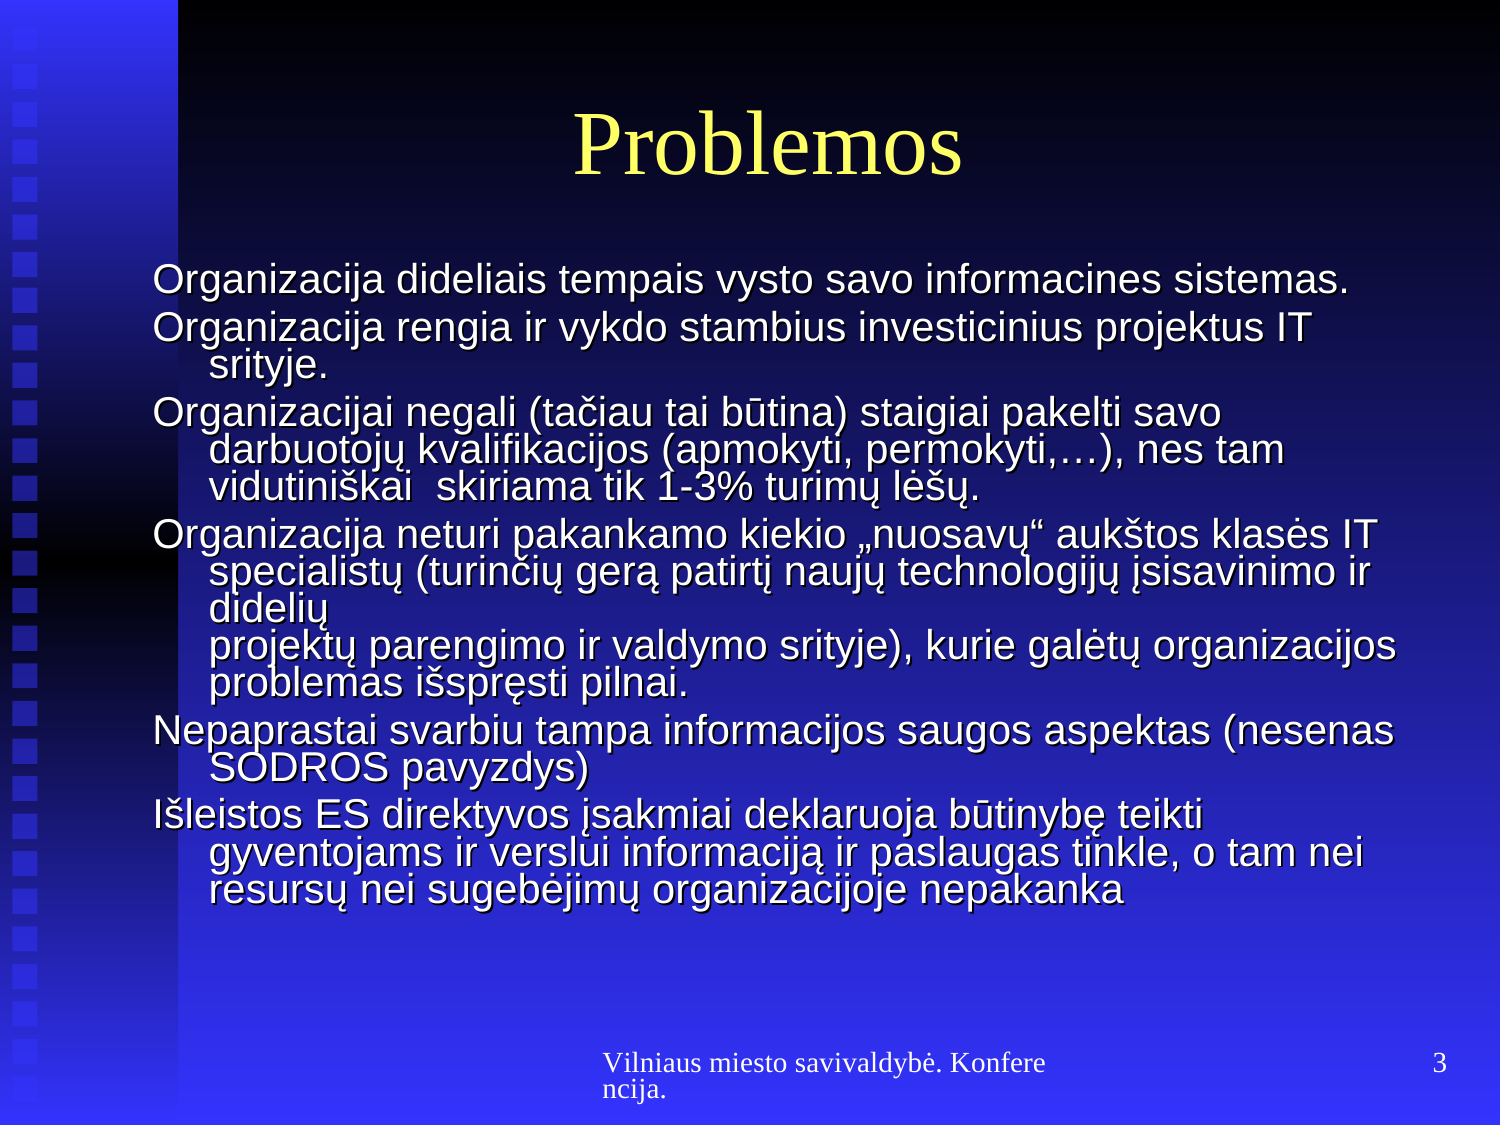

Problemos
Organizacija dideliais tempais vysto savo informacines sistemas.
Organizacija rengia ir vykdo stambius investicinius projektus IT
srityje.
Organizacijai negali (tačiau tai būtina) staigiai pakelti savo
darbuotojų kvalifikacijos (apmokyti, permokyti,…), nes tam vidutiniškai skiriama tik 1-3% turimų lėšų.
Organizacija neturi pakankamo kiekio „nuosavų“ aukštos klasės IT
specialistų (turinčių gerą patirtį naujų technologijų įsisavinimo ir didelių
projektų parengimo ir valdymo srityje), kurie galėtų organizacijos problemas išspręsti pilnai.
Nepaprastai svarbiu tampa informacijos saugos aspektas (nesenas SODROS pavyzdys)
Išleistos ES direktyvos įsakmiai deklaruoja būtinybę teikti
gyventojams ir verslui informaciją ir paslaugas tinkle, o tam nei resursų nei sugebėjimų organizacijoje nepakanka
Vilniaus miesto savivaldybė. Konferencija.
3